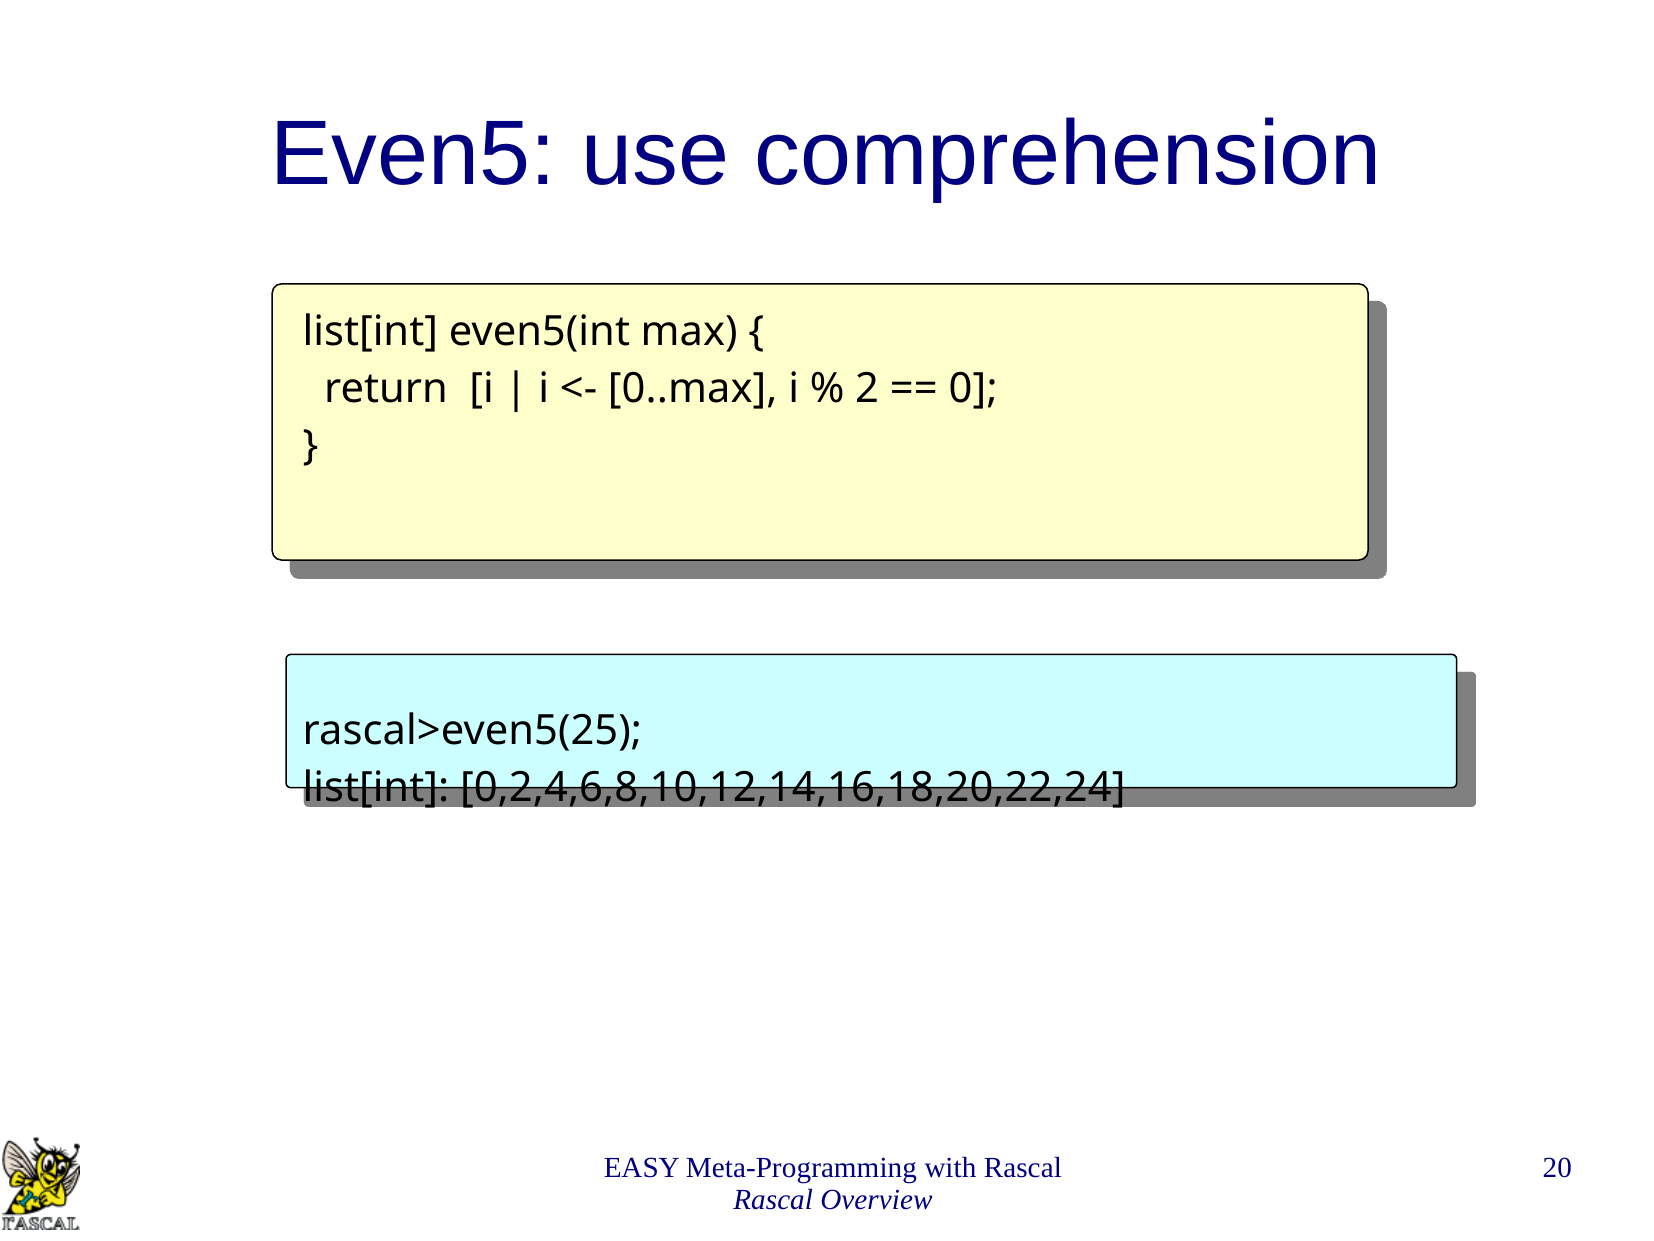

# Even5: use comprehension
list[int] even5(int max) {
 return [i | i <- [0..max], i % 2 == 0];
}
rascal>even5(25);
list[int]: [0,2,4,6,8,10,12,14,16,18,20,22,24]
20